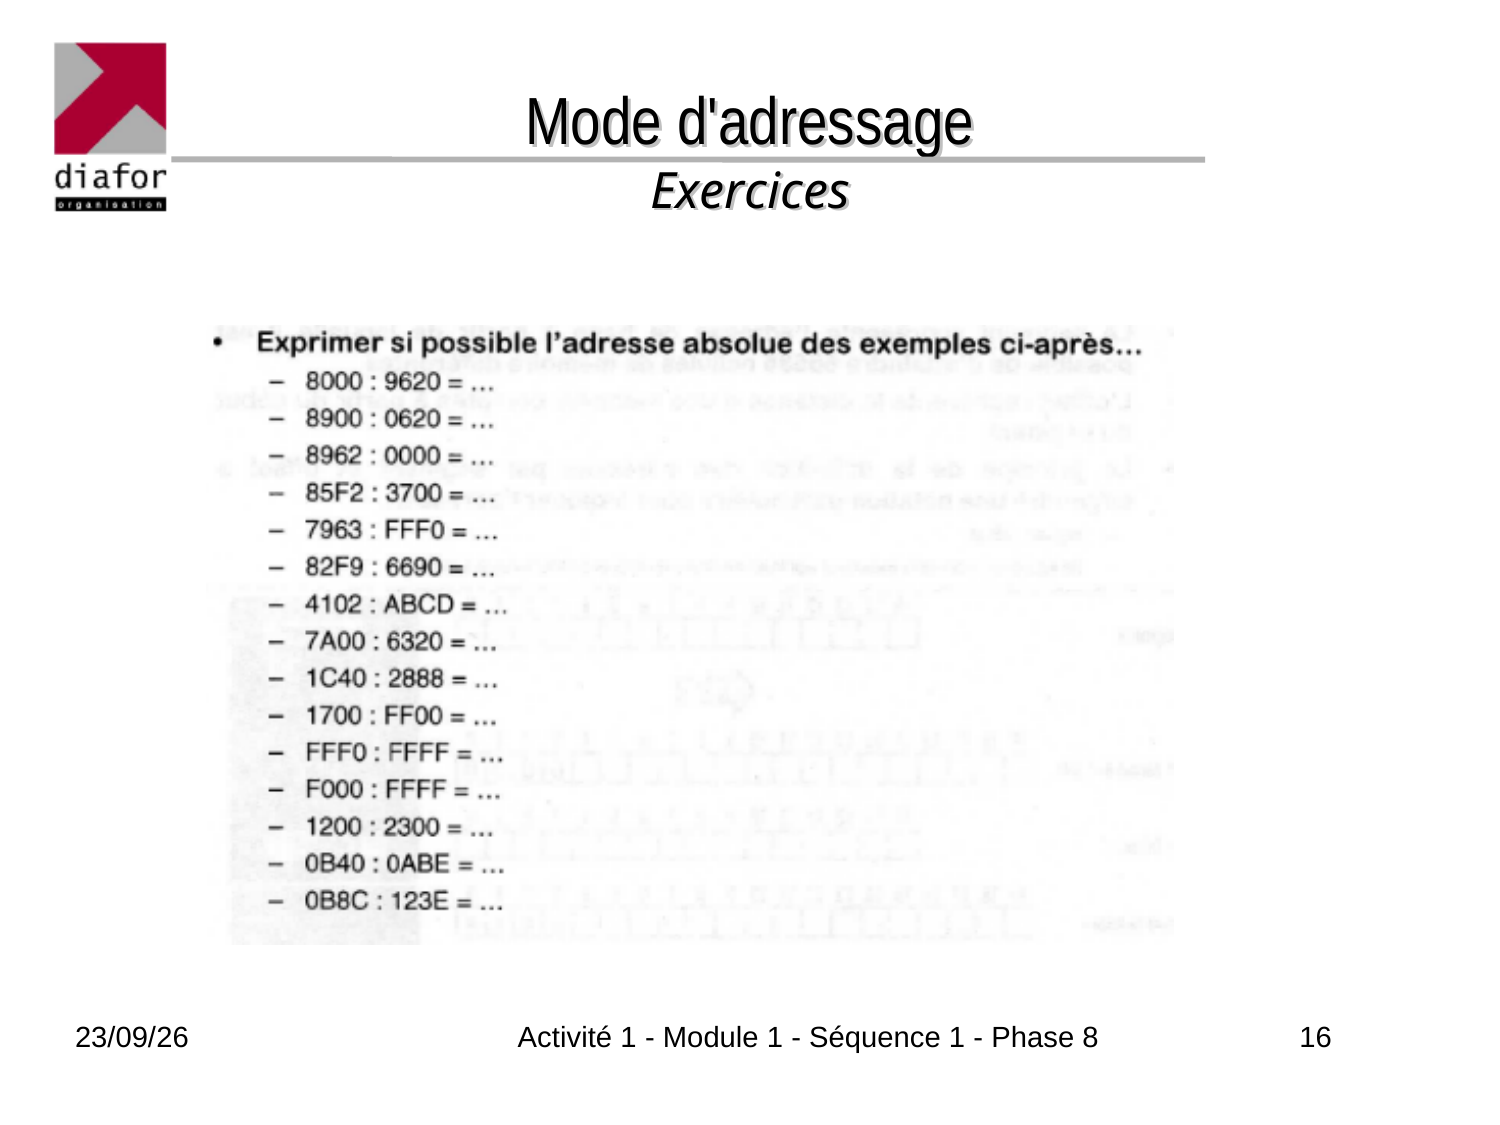

# Mode d'adressage Exercices
Activité 1 - Module 1 - Séquence 1 - Phase 8